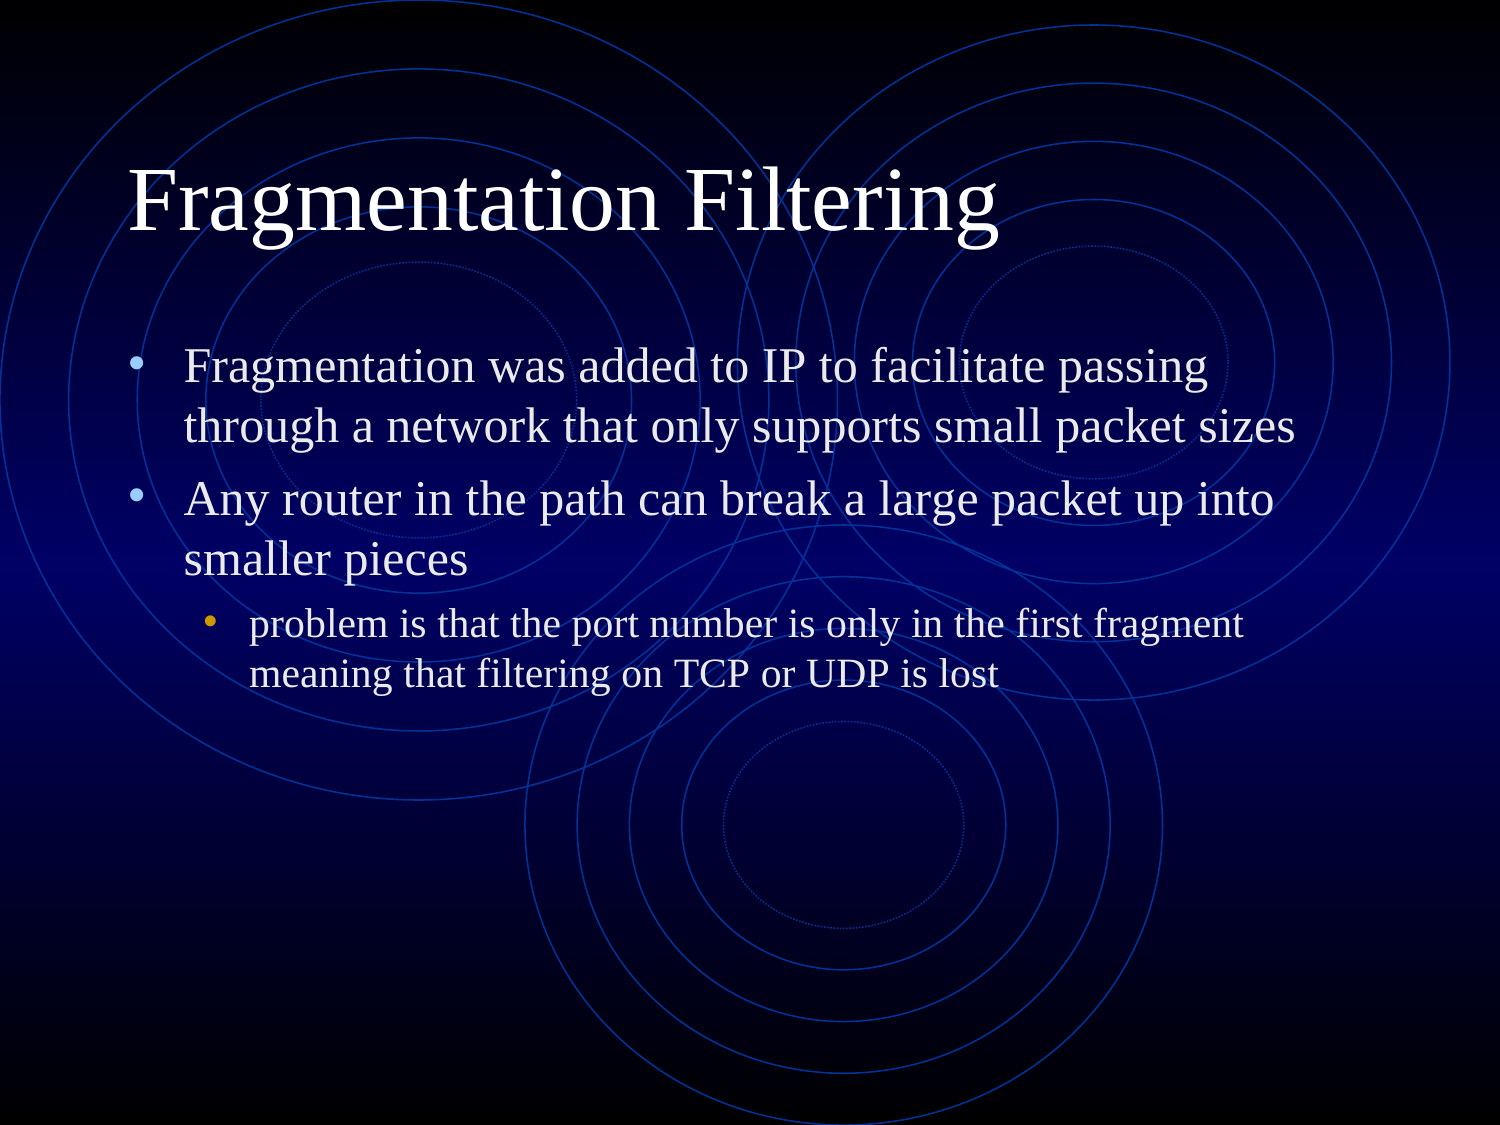

# Fragmentation Filtering
Fragmentation was added to IP to facilitate passing through a network that only supports small packet sizes
Any router in the path can break a large packet up into smaller pieces
problem is that the port number is only in the first fragment meaning that filtering on TCP or UDP is lost